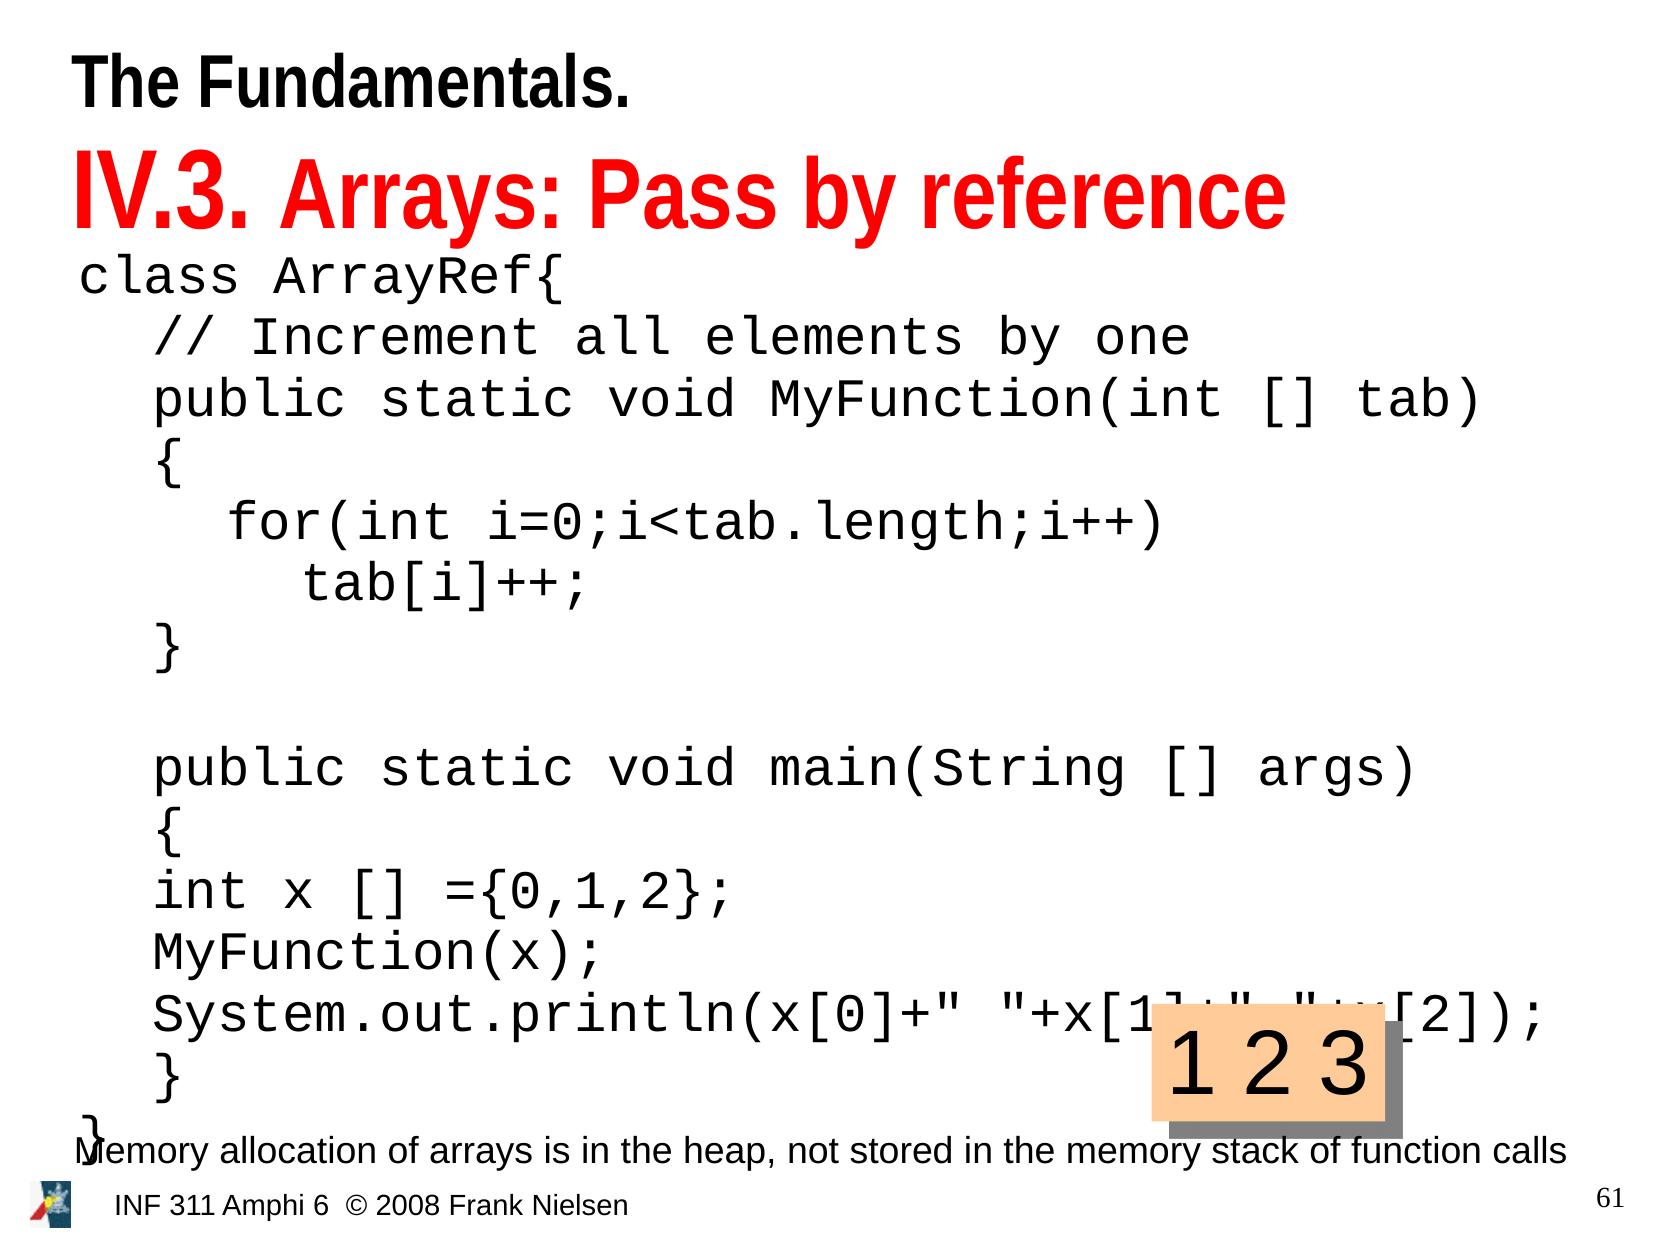

The Fundamentals.
IV.3. Arrays: Pass by reference
class ArrayRef{
	// Increment all elements by one
	public static void MyFunction(int [] tab)
	{
		for(int i=0;i<tab.length;i++)
			tab[i]++;
	}
	public static void main(String [] args)
	{
	int x [] ={0,1,2};
	MyFunction(x);
	System.out.println(x[0]+" "+x[1]+" "+x[2]);
	}
}
1 2 3
Memory allocation of arrays is in the heap, not stored in the memory stack of function calls